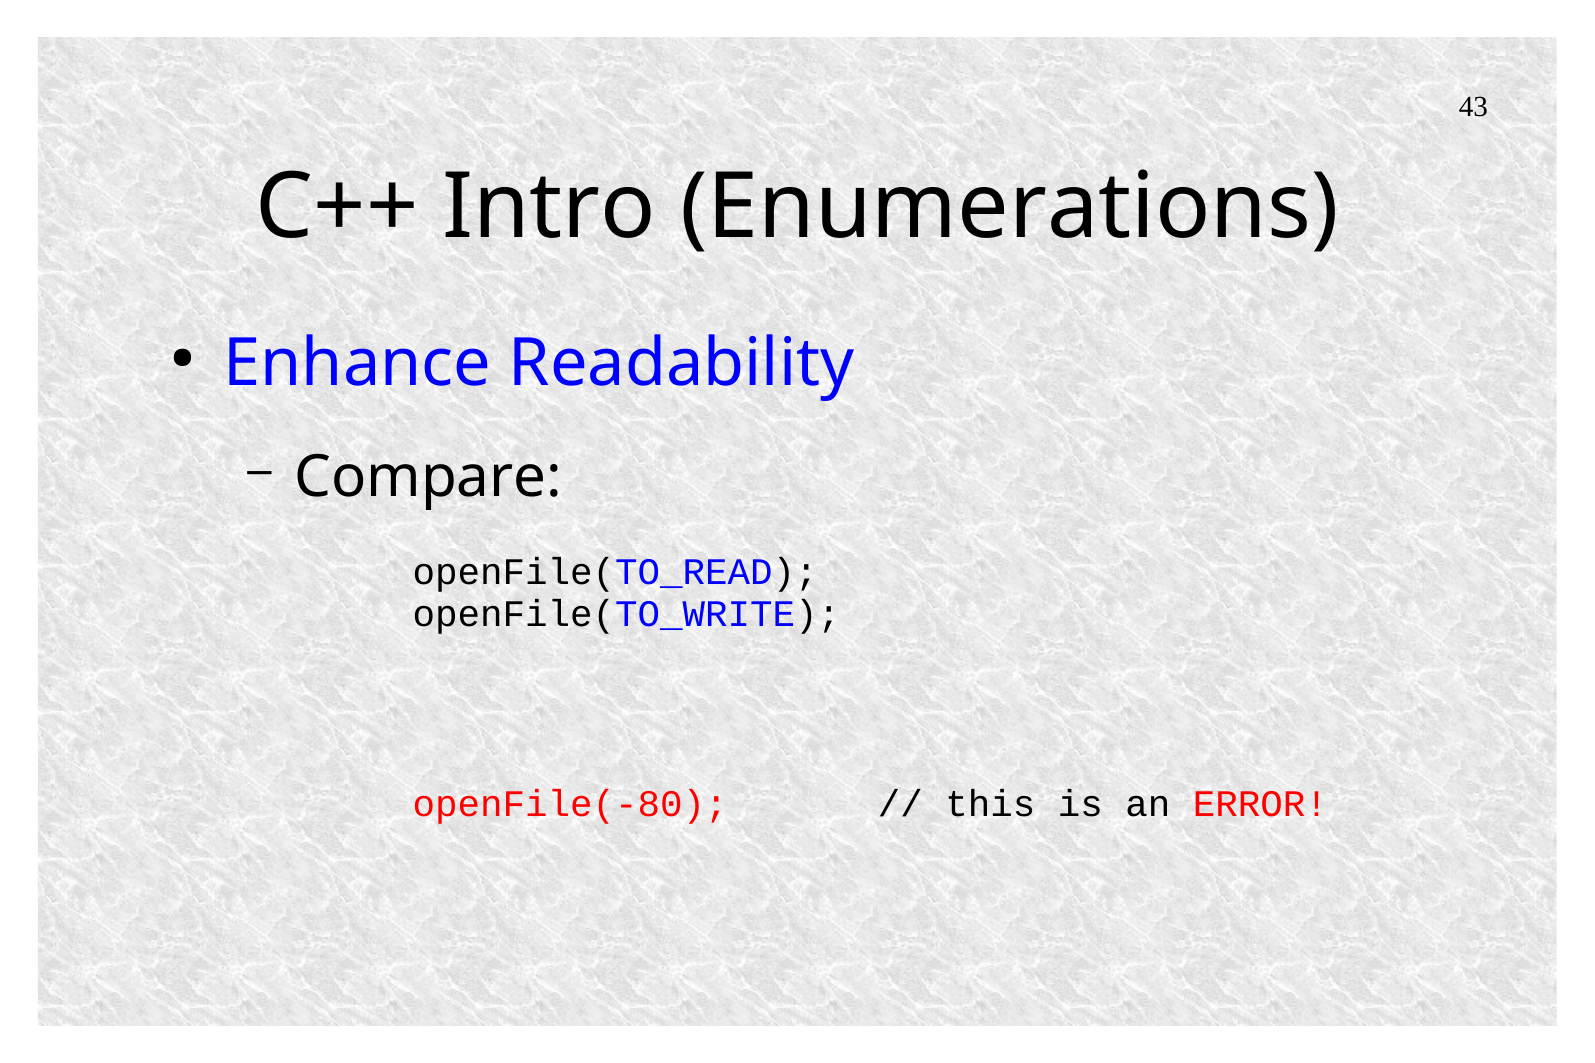

43
# C++ Intro (Enumerations)
Enhance Readability
Compare:
openFile(TO_READ);
openFile(TO_WRITE);
openFile(-80);		 // this is an ERROR!